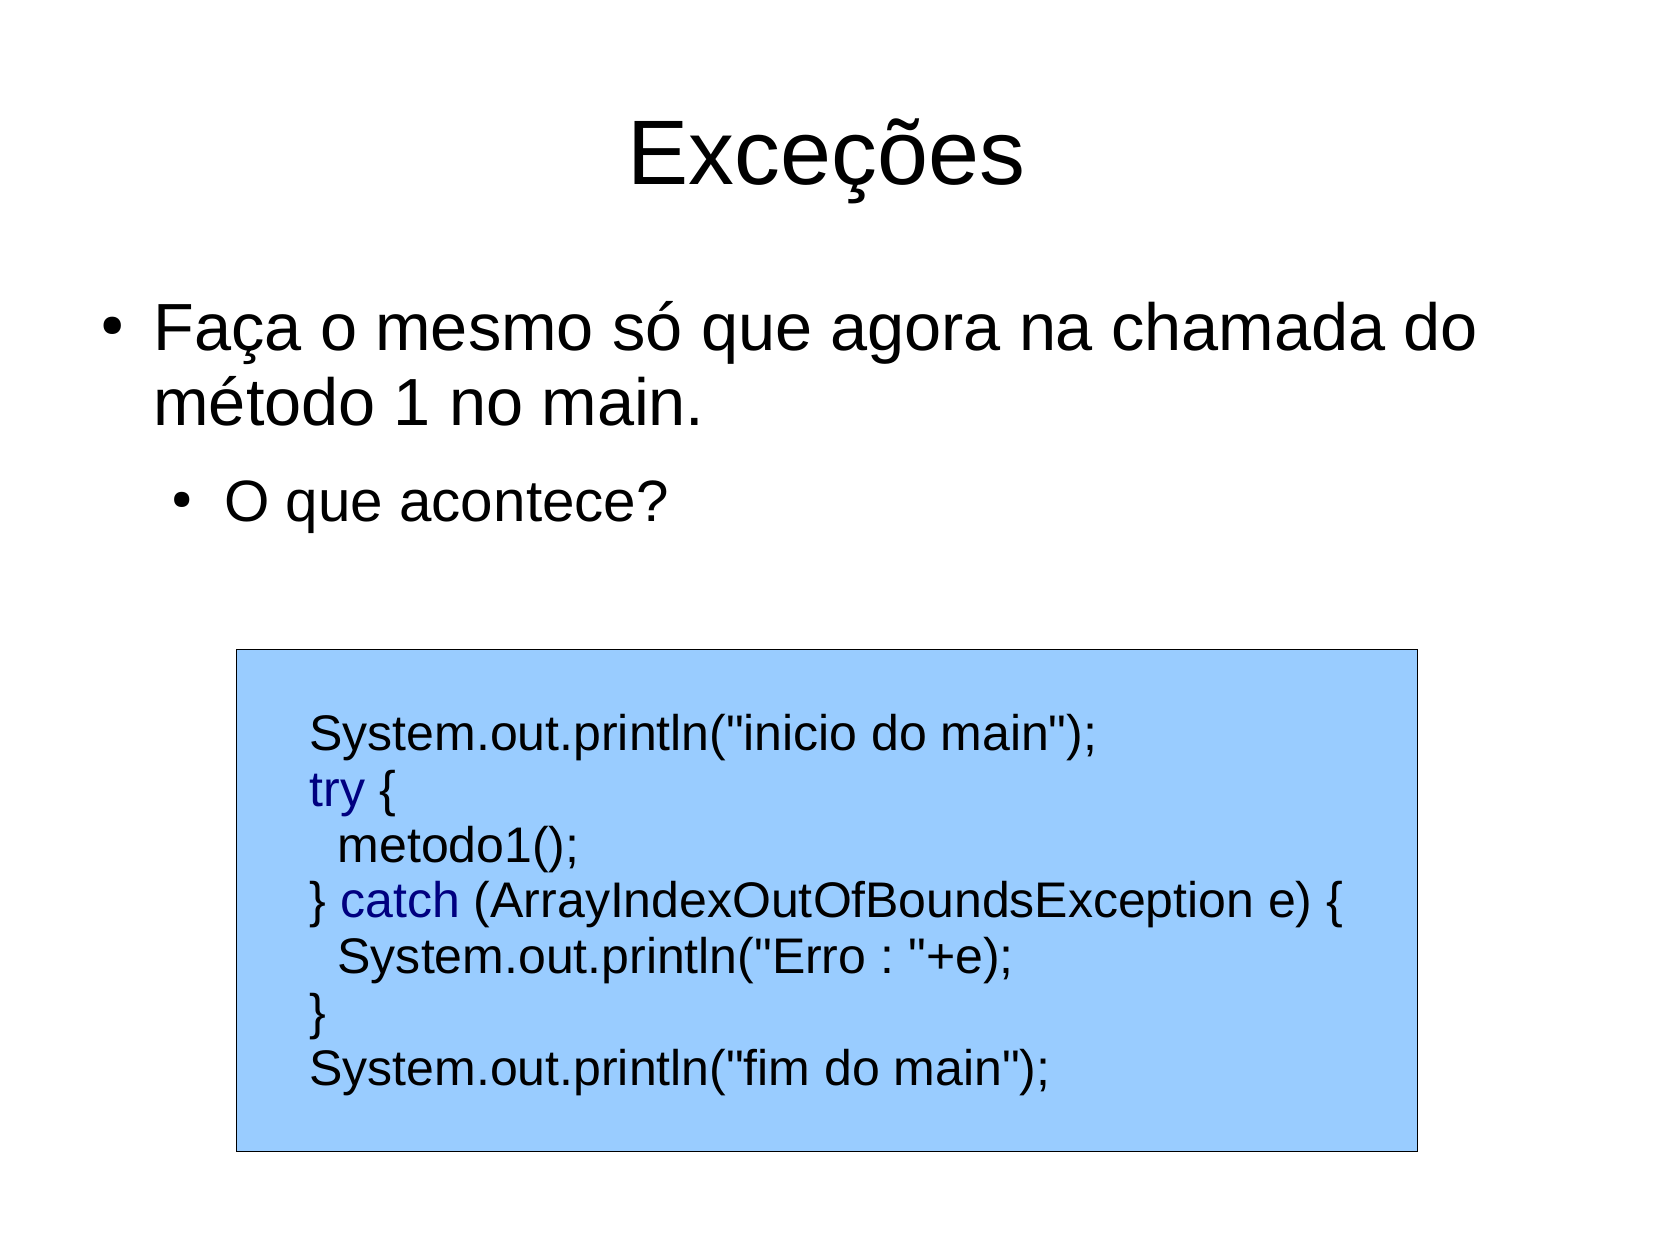

# Exceções
Faça o mesmo só que agora na chamada do método 1 no main.
O que acontece?
System.out.println("inicio do main");
try {
 metodo1();
} catch (ArrayIndexOutOfBoundsException e) {
 System.out.println("Erro : "+e);
}
System.out.println("fim do main");